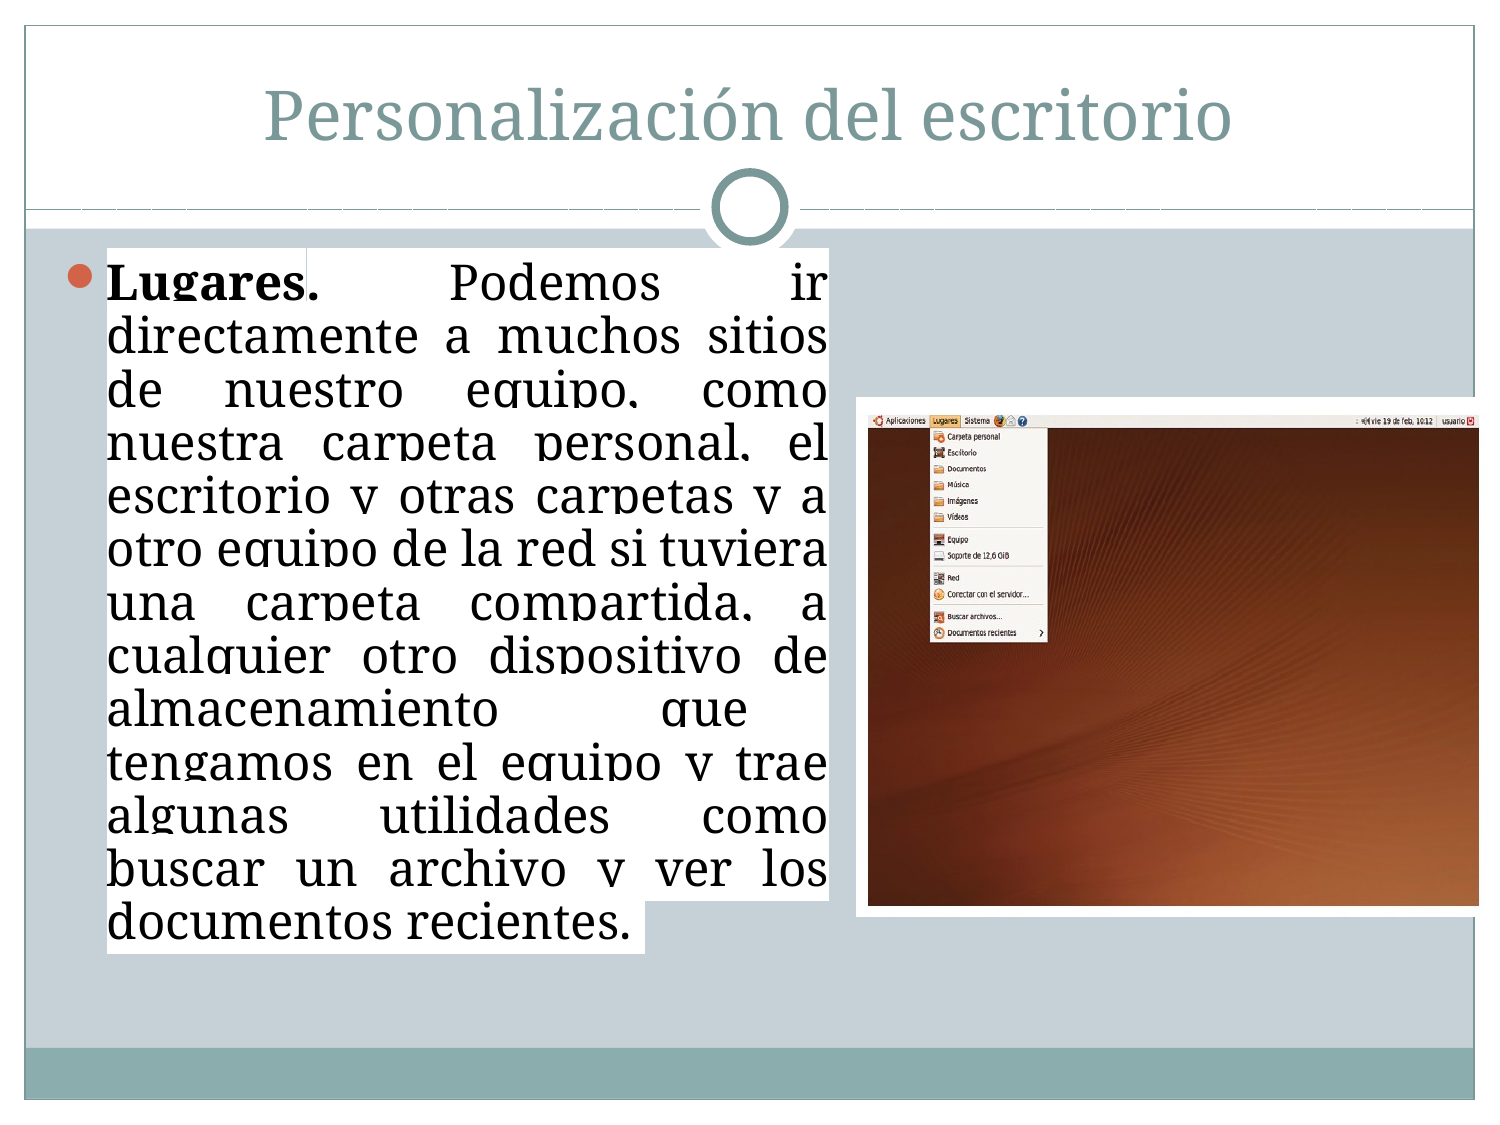

# Personalización del escritorio
Lugares. Podemos ir directamente a muchos sitios de nuestro equipo, como nuestra carpeta personal, el escritorio y otras carpetas y a otro equipo de la red si tuviera una carpeta compartida, a cualquier otro dispositivo de almacenamiento que tengamos en el equipo y trae algunas utilidades como buscar un archivo y ver los documentos recientes.